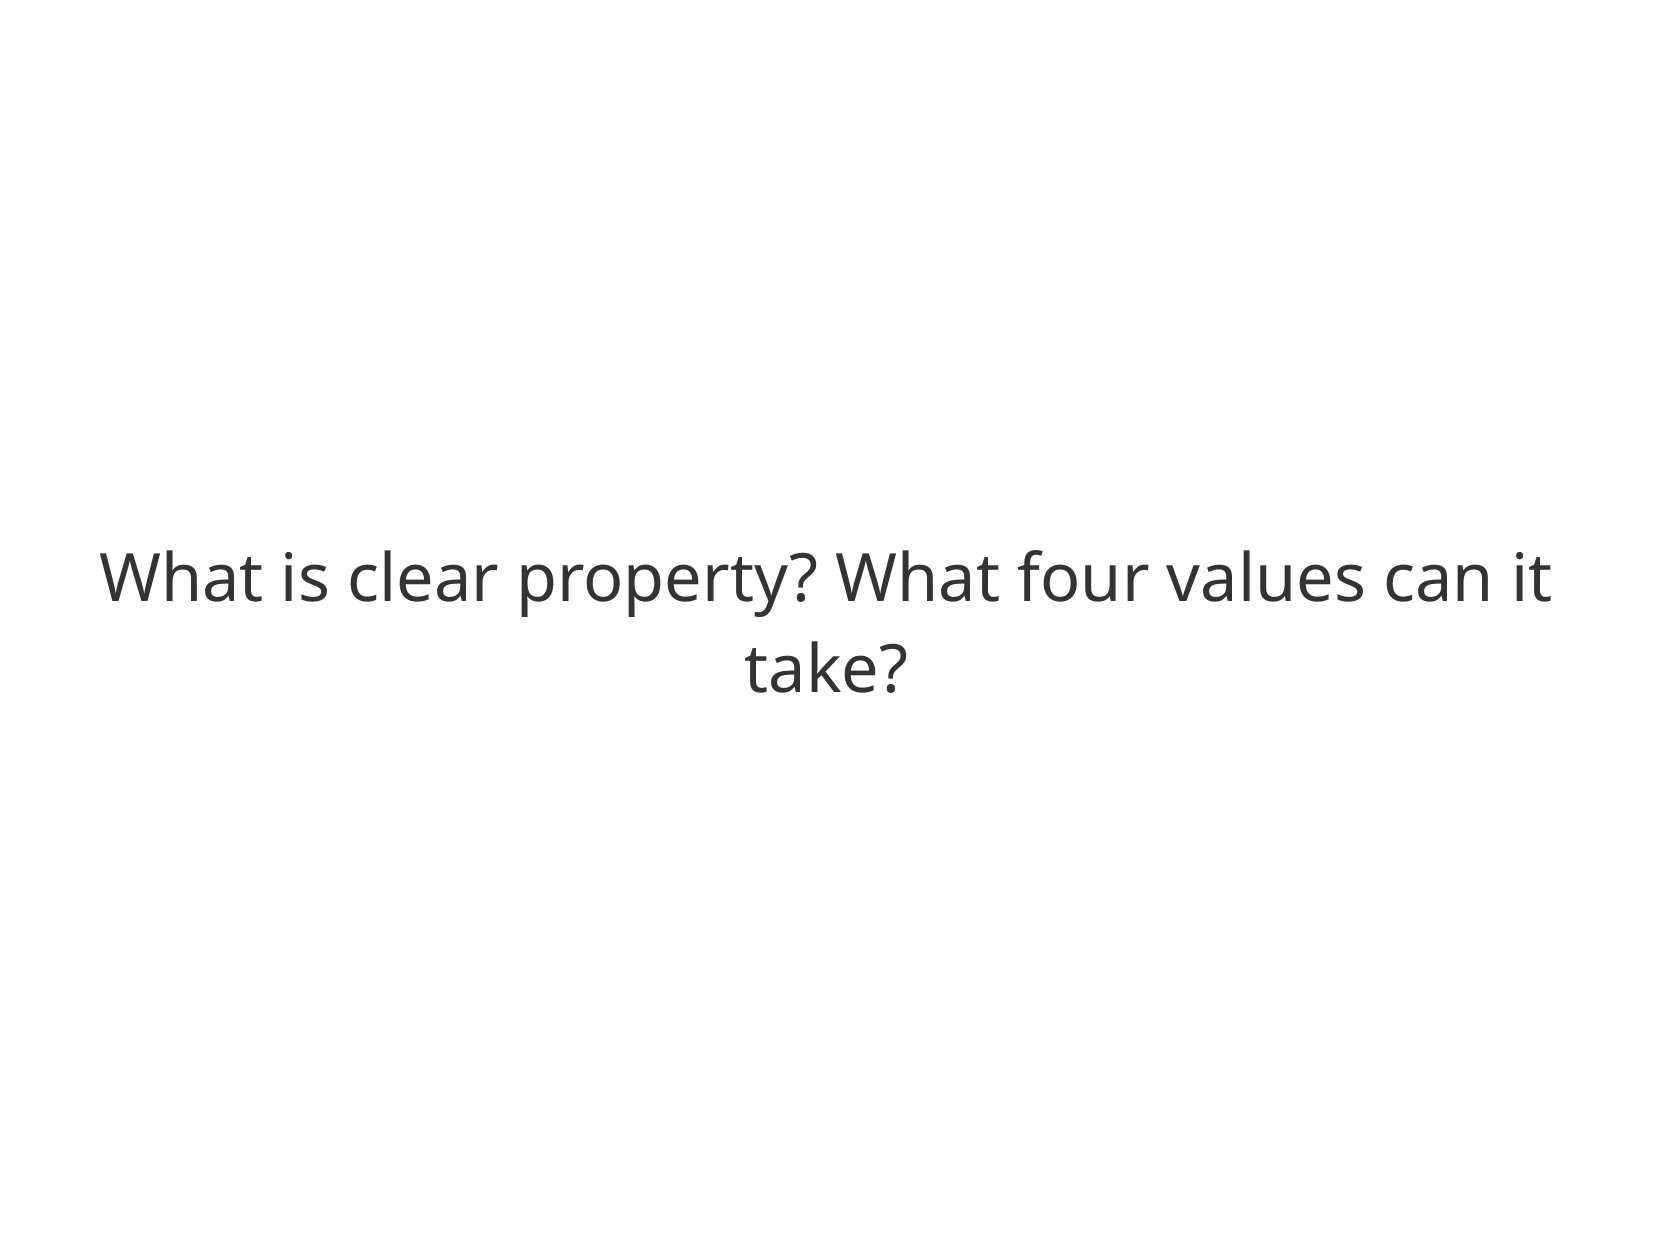

# What is clear property? What four values can it take?